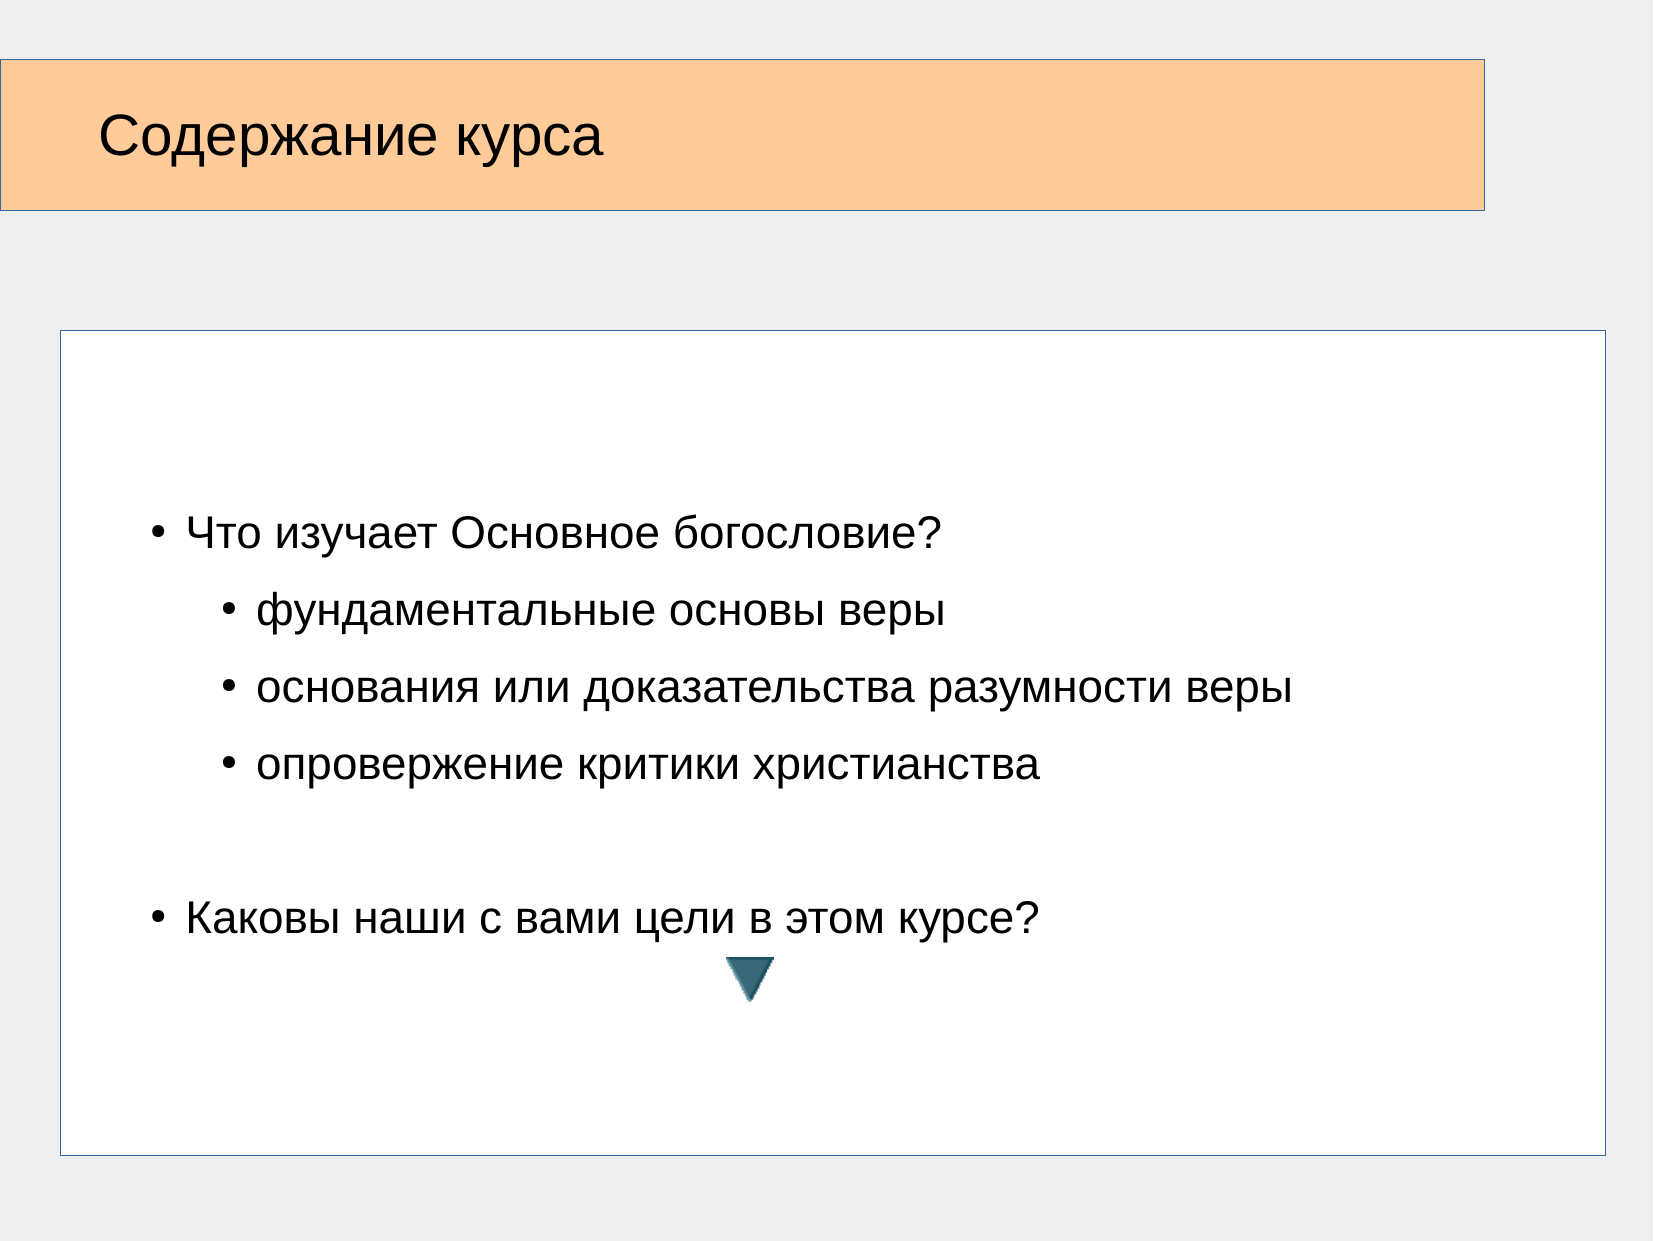

Содержание курса
# Что изучает Основное богословие?
фундаментальные основы веры
основания или доказательства разумности веры
опровержение критики христианства
Каковы наши с вами цели в этом курсе?